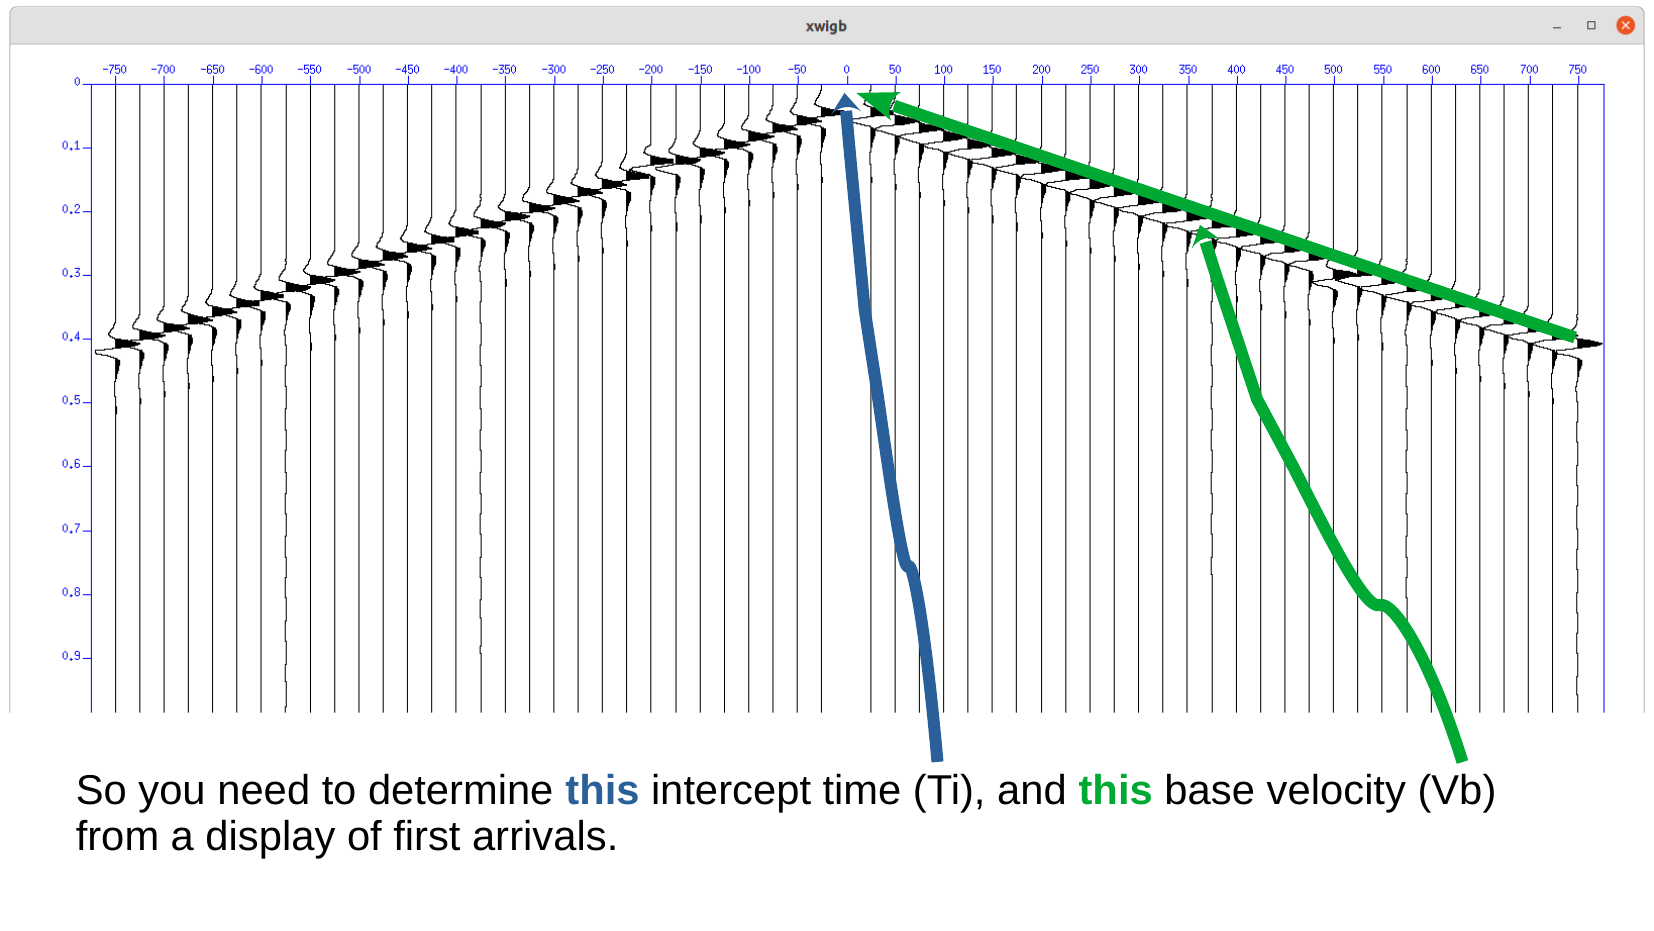

So you need to determine this intercept time (Ti), and this base velocity (Vb) from a display of first arrivals.